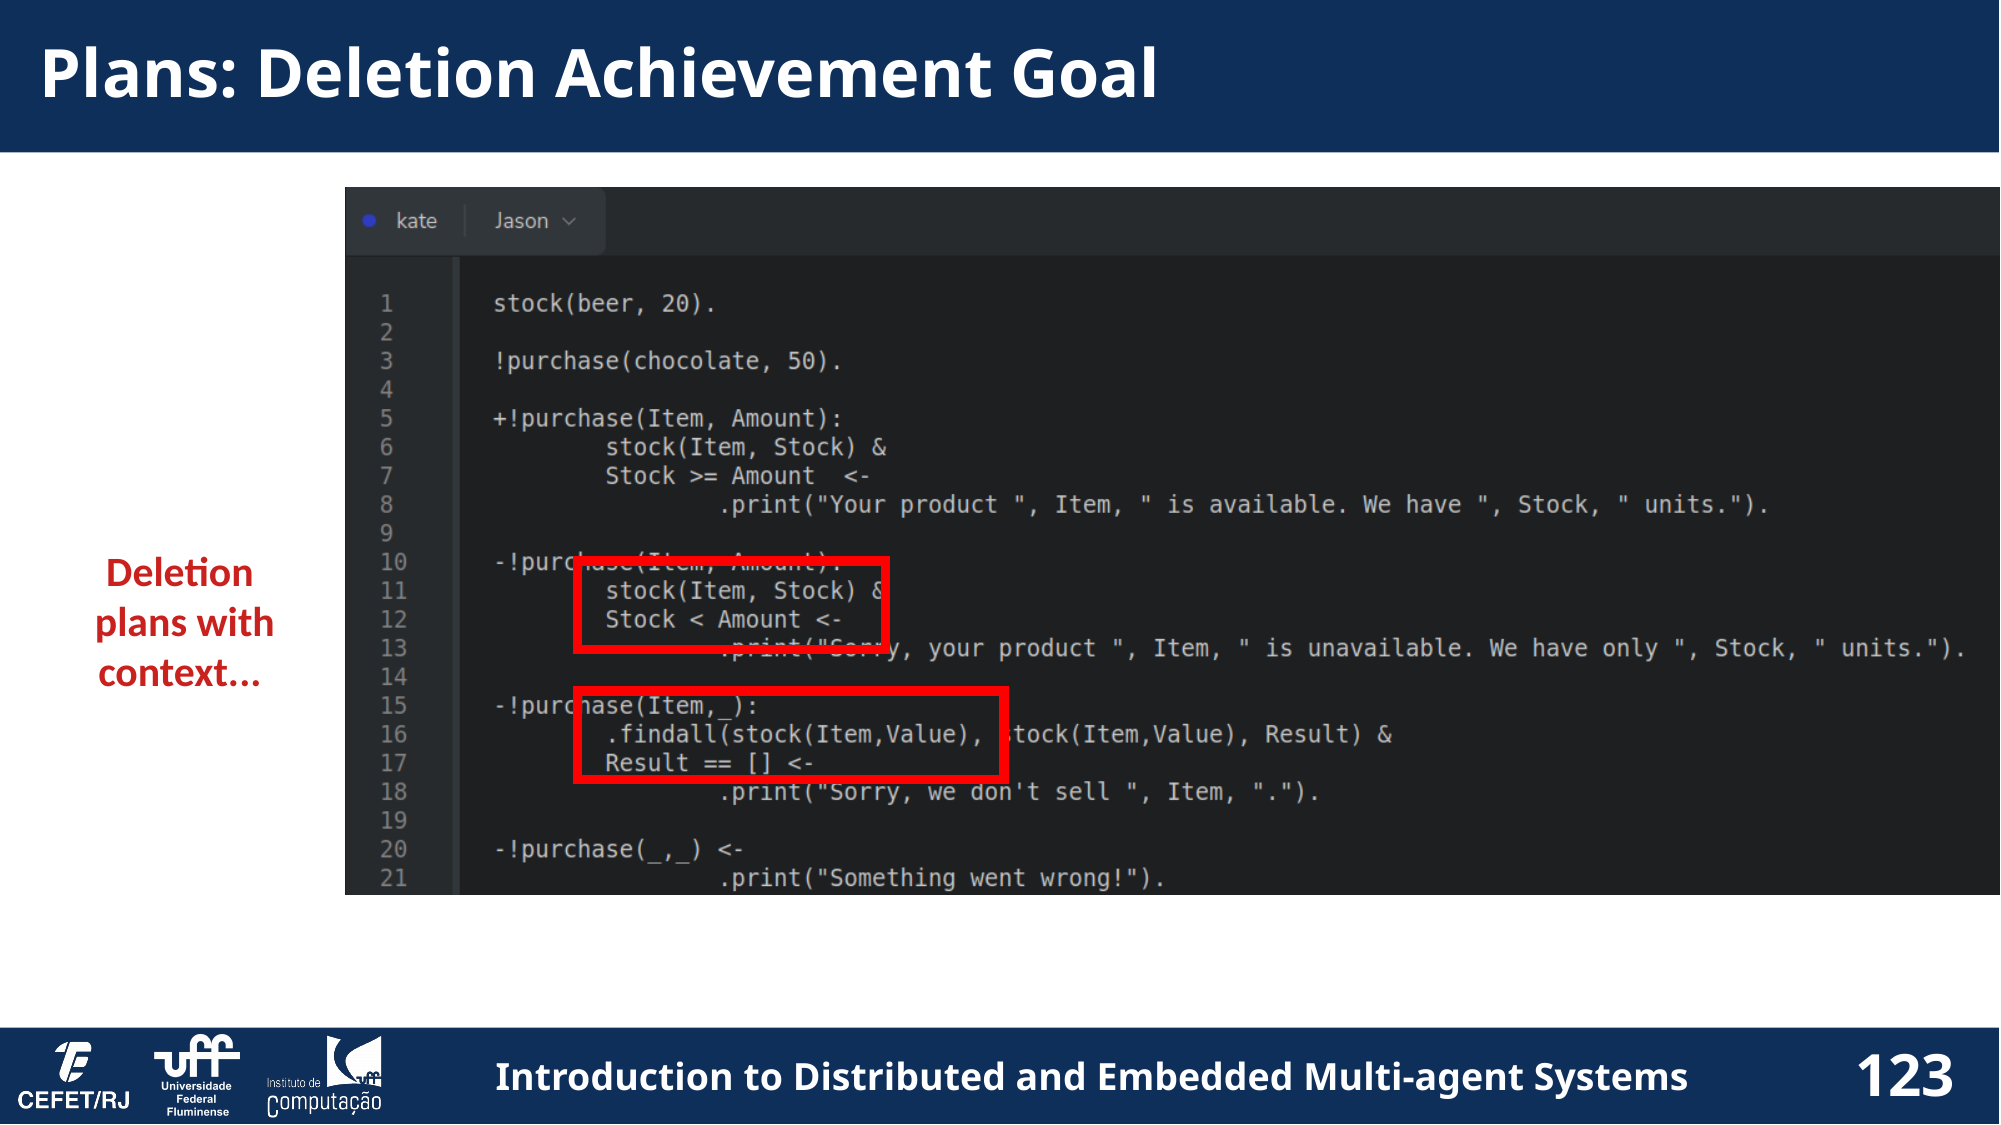

Plans: Deletion Achievement Goal
Deletion
plans with context...